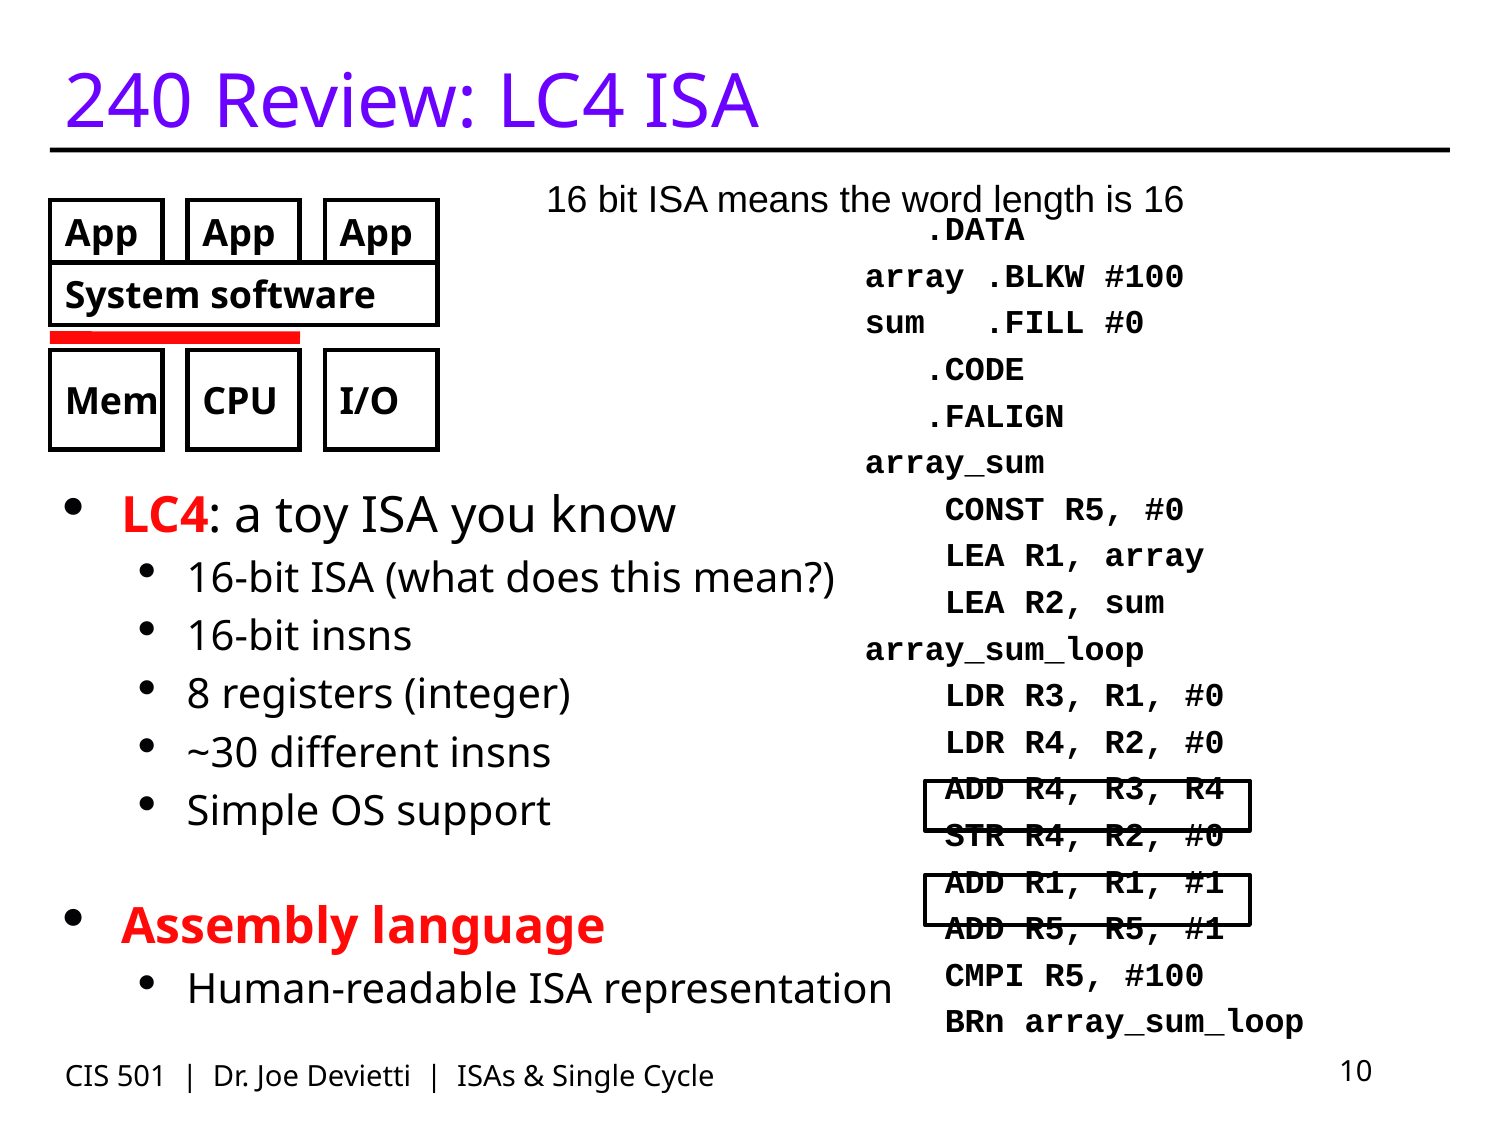

240 Review: LC4 ISA
16 bit ISA means the word length is 16
App
App
App
 .DATA
array .BLKW #100
sum .FILL #0
 .CODE
 .FALIGN
array_sum
 CONST R5, #0
 LEA R1, array
 LEA R2, sum
array_sum_loop
 LDR R3, R1, #0
 LDR R4, R2, #0
 ADD R4, R3, R4
 STR R4, R2, #0
 ADD R1, R1, #1
 ADD R5, R5, #1
 CMPI R5, #100
 BRn array_sum_loop
System software
Mem
CPU
I/O
LC4: a toy ISA you know
16-bit ISA (what does this mean?)
16-bit insns
8 registers (integer)
~30 different insns
Simple OS support
Assembly language
Human-readable ISA representation
CIS 501 | Dr. Joe Devietti | ISAs & Single Cycle